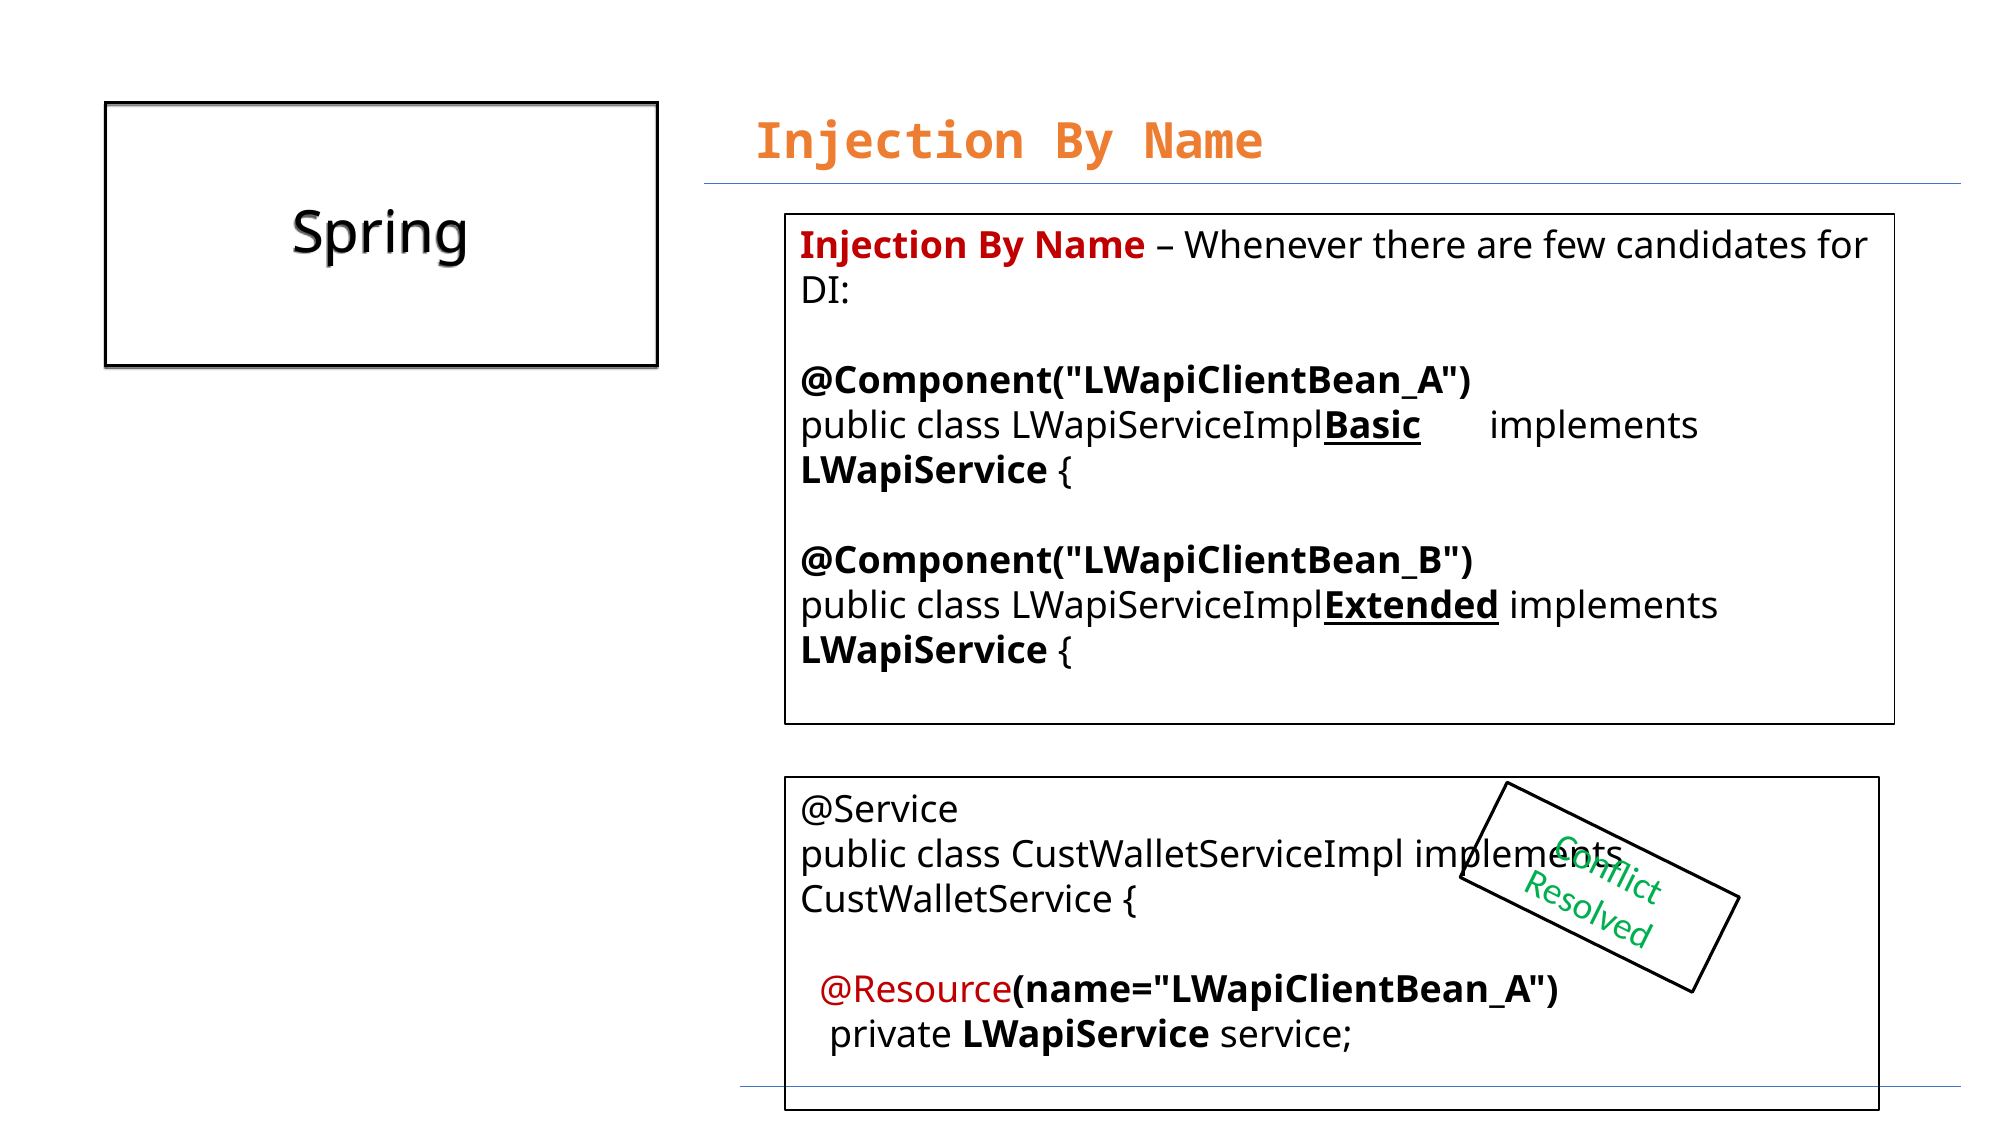

# Spring
Injection By Name
Injection By Name – Whenever there are few candidates for DI:
@Component("LWapiClientBean_A")
public class LWapiServiceImplBasic implements LWapiService {
@Component("LWapiClientBean_B")
public class LWapiServiceImplExtended implements LWapiService {
@Service
public class CustWalletServiceImpl implements CustWalletService {
 @Resource(name="LWapiClientBean_A")
 private LWapiService service;
Conflict Resolved